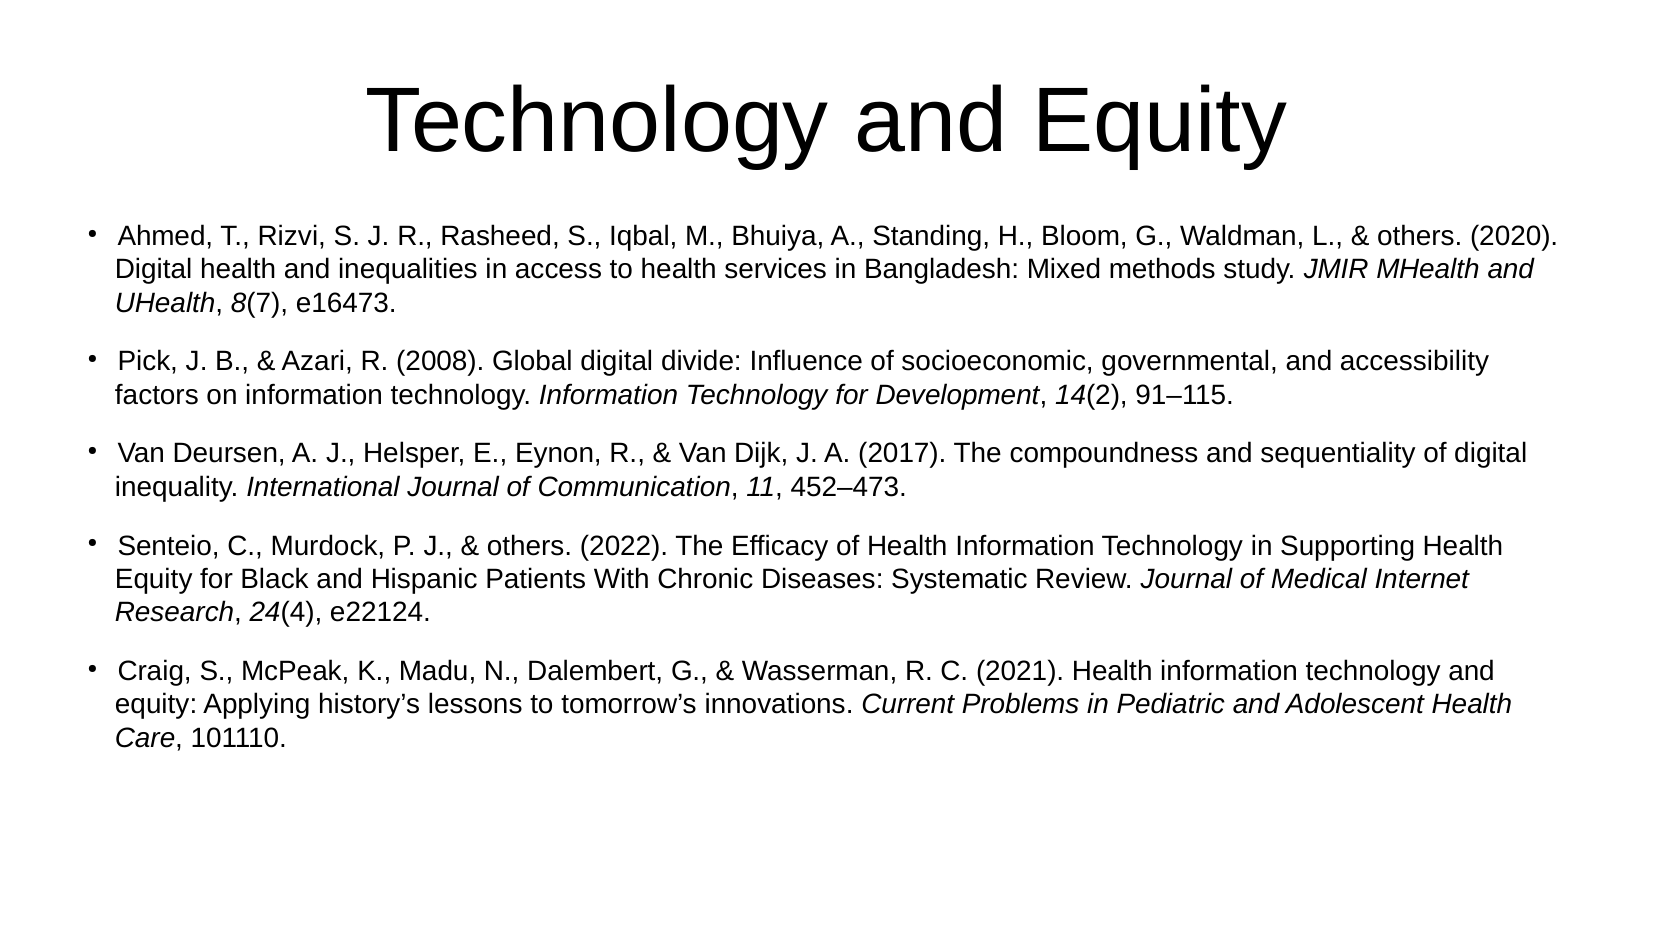

# Technology and Equity
Ahmed, T., Rizvi, S. J. R., Rasheed, S., Iqbal, M., Bhuiya, A., Standing, H., Bloom, G., Waldman, L., & others. (2020). Digital health and inequalities in access to health services in Bangladesh: Mixed methods study. JMIR MHealth and UHealth, 8(7), e16473.
Pick, J. B., & Azari, R. (2008). Global digital divide: Influence of socioeconomic, governmental, and accessibility factors on information technology. Information Technology for Development, 14(2), 91–115.
Van Deursen, A. J., Helsper, E., Eynon, R., & Van Dijk, J. A. (2017). The compoundness and sequentiality of digital inequality. International Journal of Communication, 11, 452–473.
Senteio, C., Murdock, P. J., & others. (2022). The Efficacy of Health Information Technology in Supporting Health Equity for Black and Hispanic Patients With Chronic Diseases: Systematic Review. Journal of Medical Internet Research, 24(4), e22124.
Craig, S., McPeak, K., Madu, N., Dalembert, G., & Wasserman, R. C. (2021). Health information technology and equity: Applying history’s lessons to tomorrow’s innovations. Current Problems in Pediatric and Adolescent Health Care, 101110.